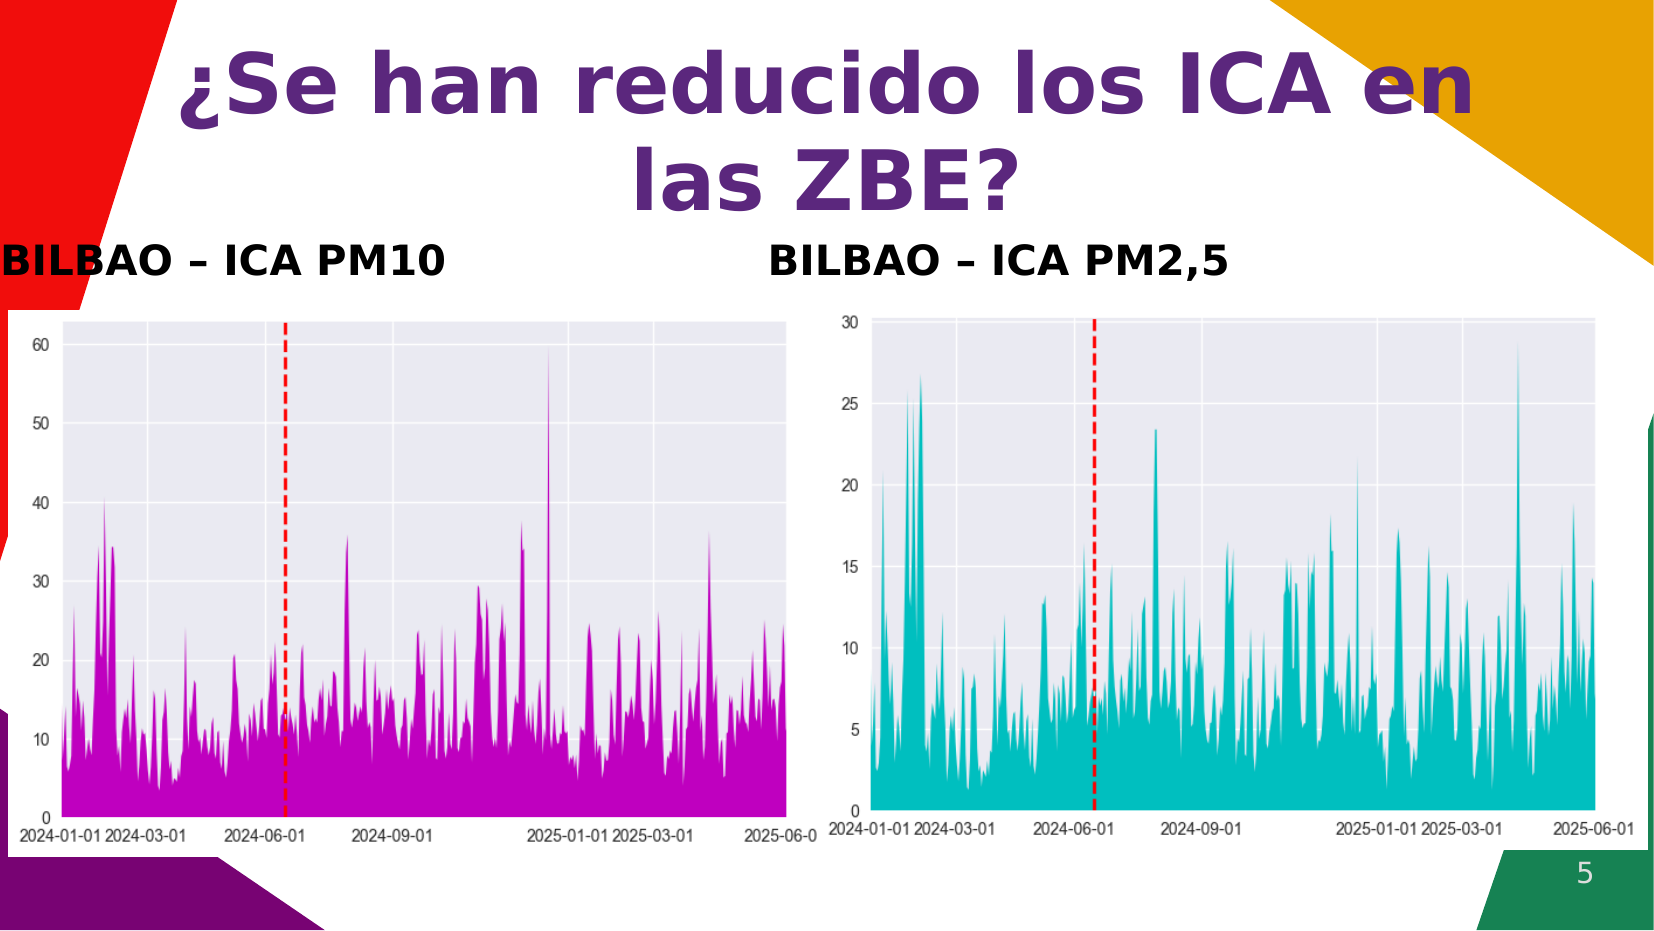

# ¿Se han reducido los ICA en las ZBE?
BILBAO – ICA PM10
BILBAO – ICA PM2,5
5